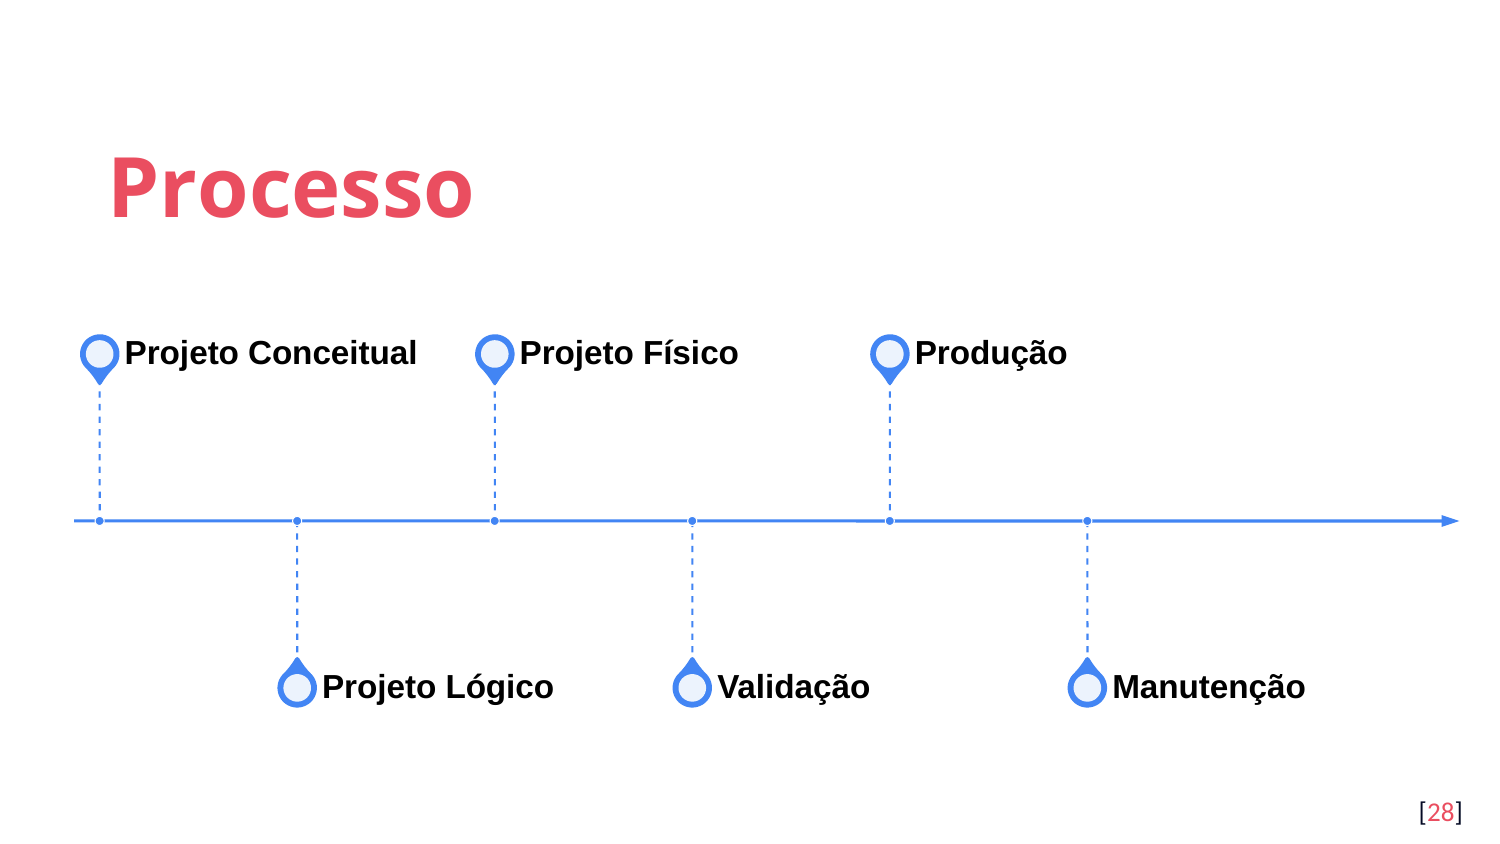

Processo
Projeto Conceitual
Projeto Físico
Produção
Projeto Lógico
Validação
Manutenção